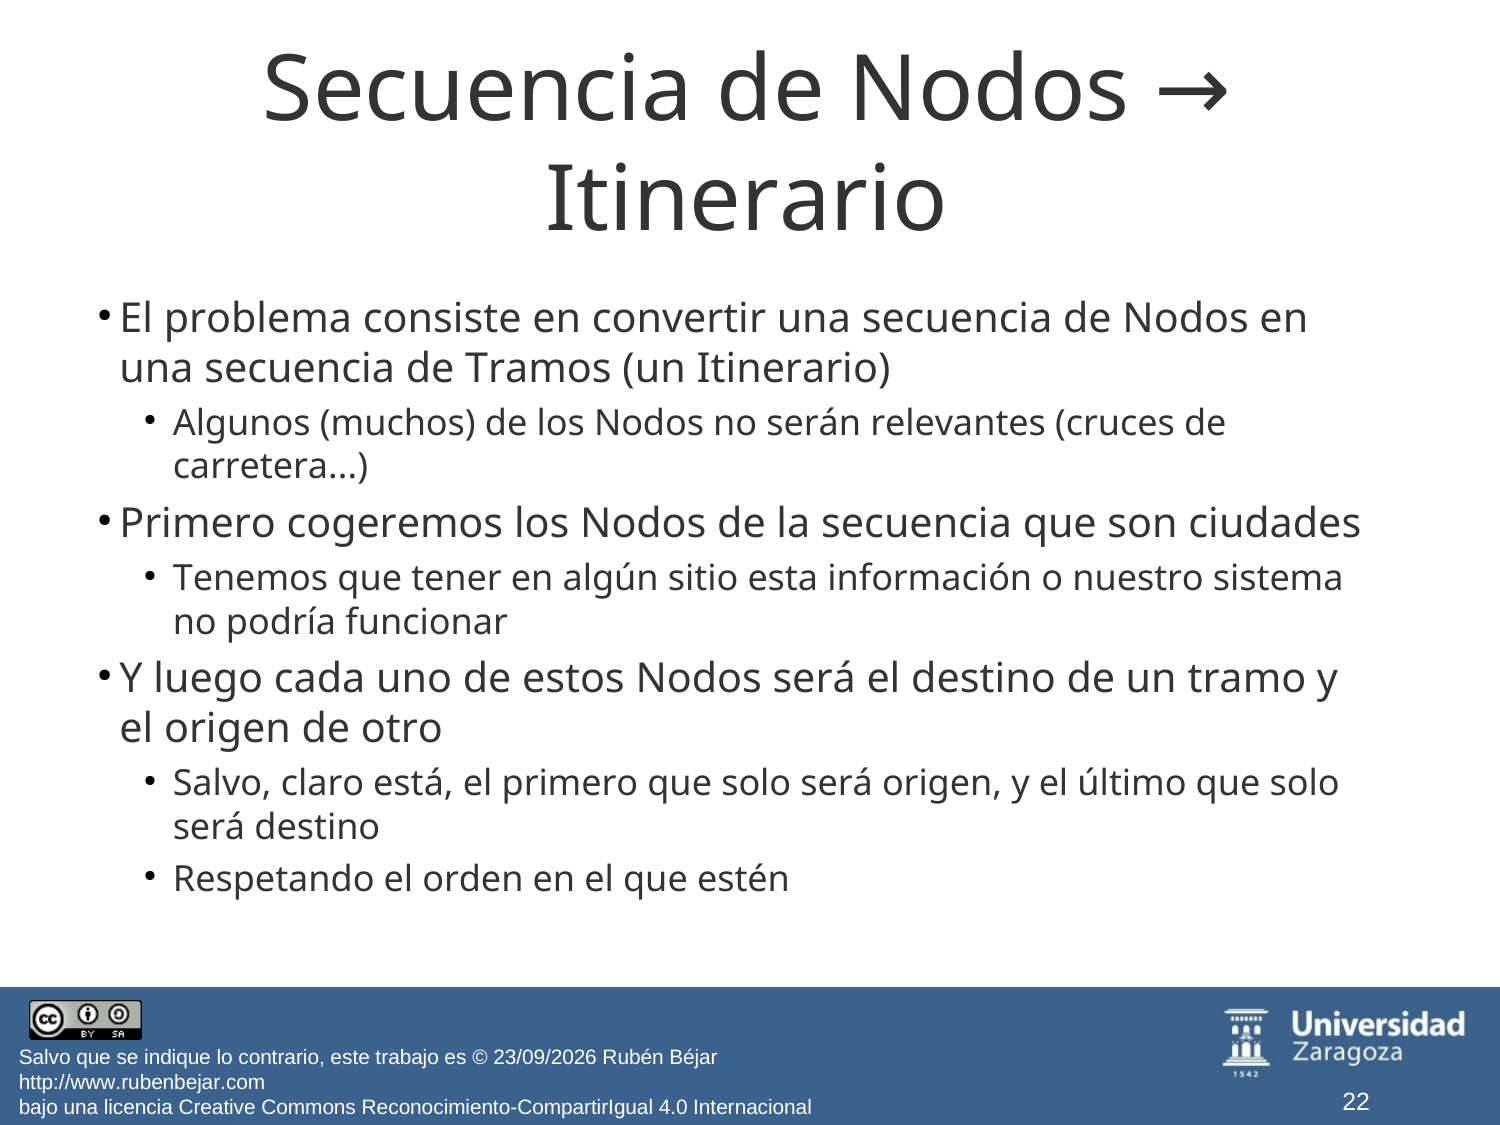

# Secuencia de Nodos → Itinerario
El problema consiste en convertir una secuencia de Nodos en una secuencia de Tramos (un Itinerario)
Algunos (muchos) de los Nodos no serán relevantes (cruces de carretera...)
Primero cogeremos los Nodos de la secuencia que son ciudades
Tenemos que tener en algún sitio esta información o nuestro sistema no podría funcionar
Y luego cada uno de estos Nodos será el destino de un tramo y el origen de otro
Salvo, claro está, el primero que solo será origen, y el último que solo será destino
Respetando el orden en el que estén